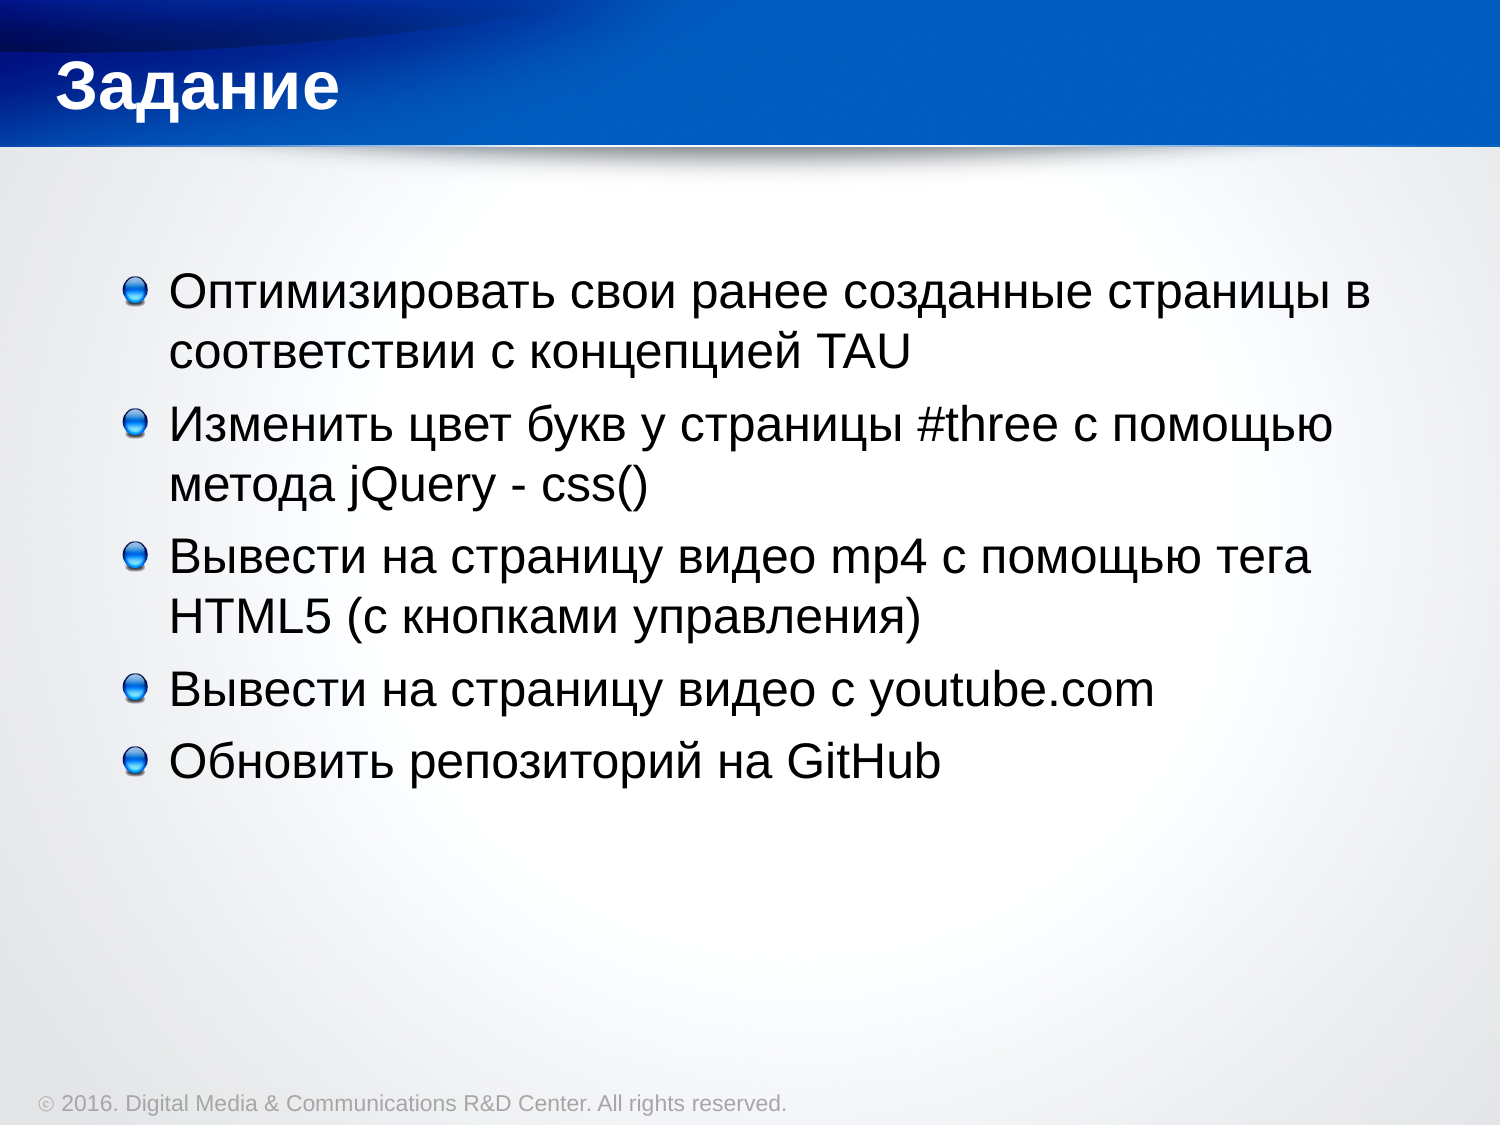

Задание
# Оптимизировать свои ранее созданные страницы в соответствии с концепцией TAU
Изменить цвет букв у страницы #three с помощью метода jQuery - css()
Вывести на страницу видео mp4 с помощью тега HTML5 (с кнопками управления)
Вывести на страницу видео с youtube.com
Обновить репозиторий на GitHub